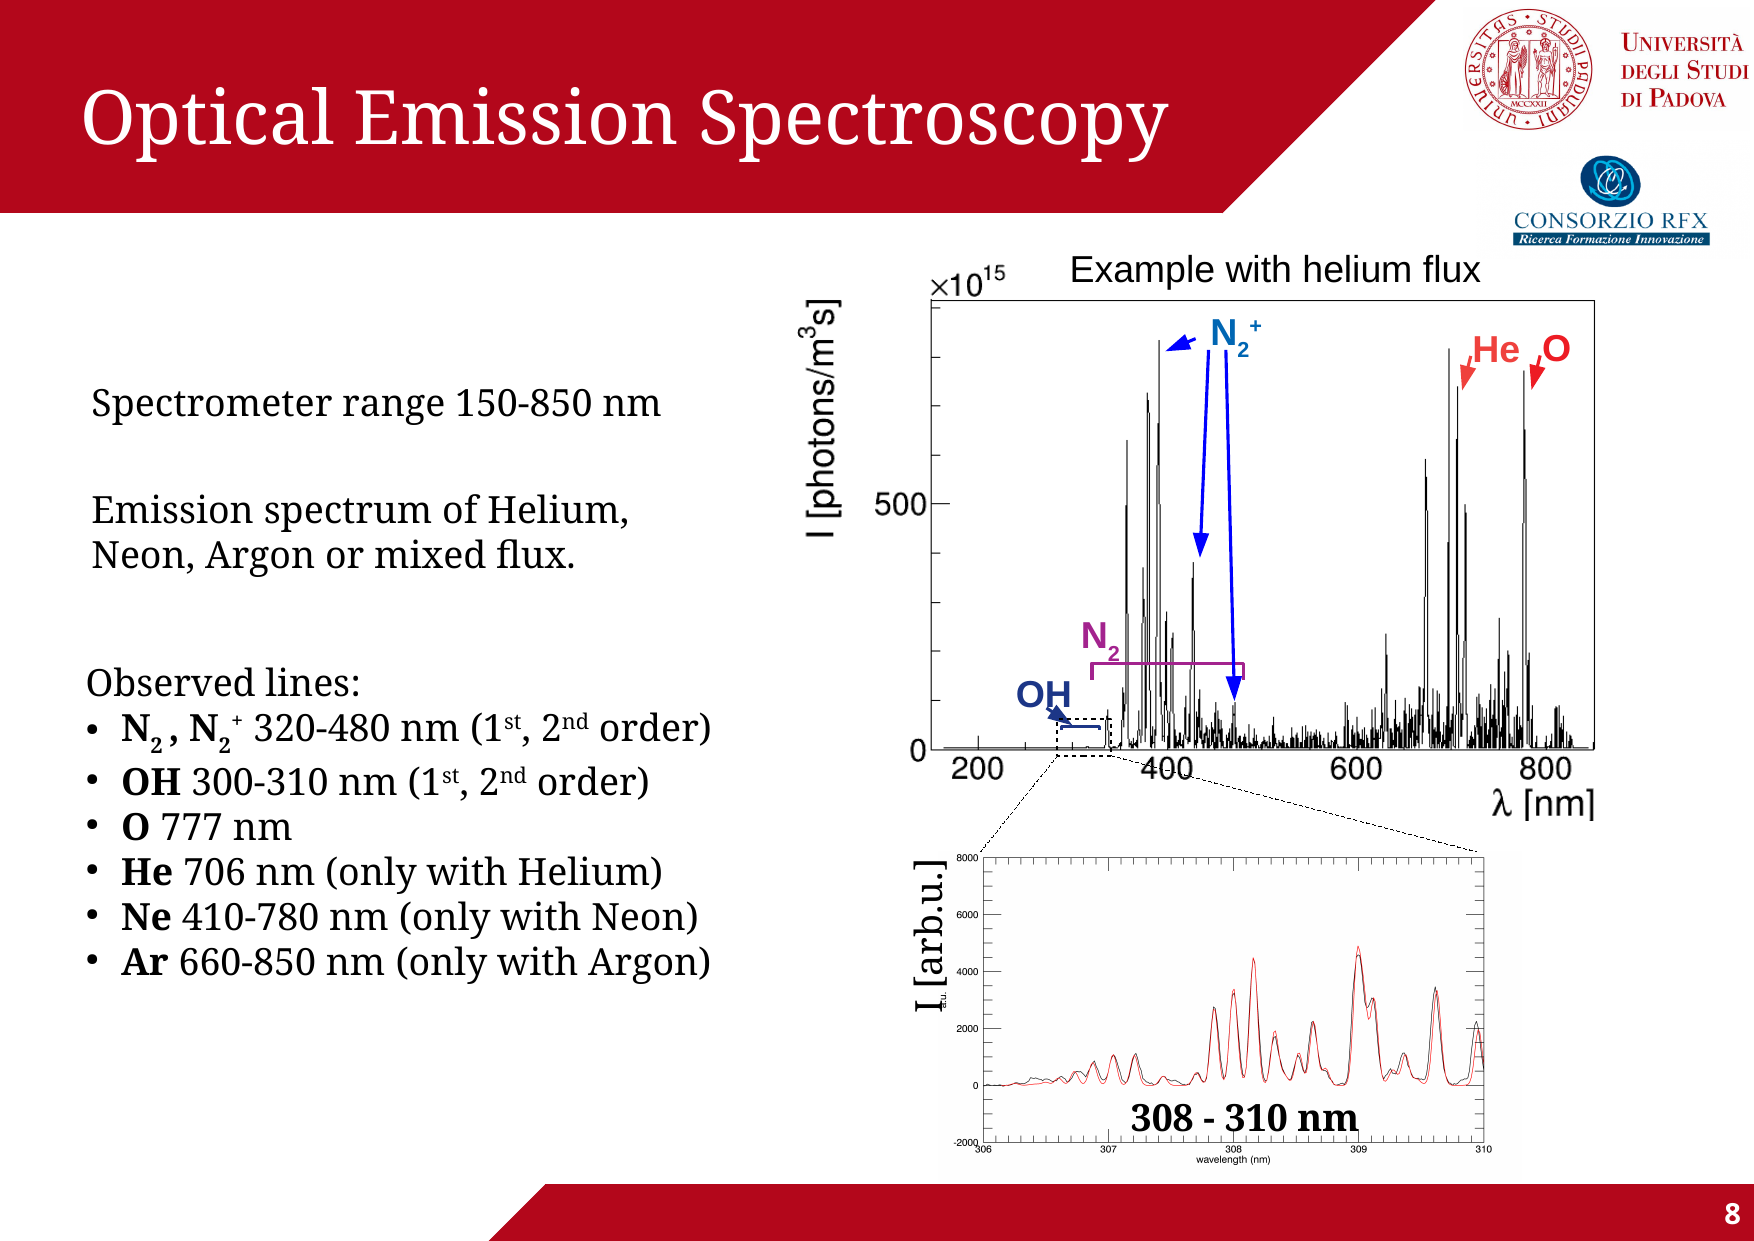

# Optical Emission Spectroscopy
Example with helium flux
N2+
O
He
Spectrometer range 150-850 nm
Emission spectrum of Helium, Neon, Argon or mixed flux.
N2
Observed lines:
N2 , N2+ 320-480 nm (1st, 2nd order)
OH 300-310 nm (1st, 2nd order)
O 777 nm
He 706 nm (only with Helium)
Ne 410-780 nm (only with Neon)
Ar 660-850 nm (only with Argon)
OH
I [arb.u.]
308 - 310 nm
8